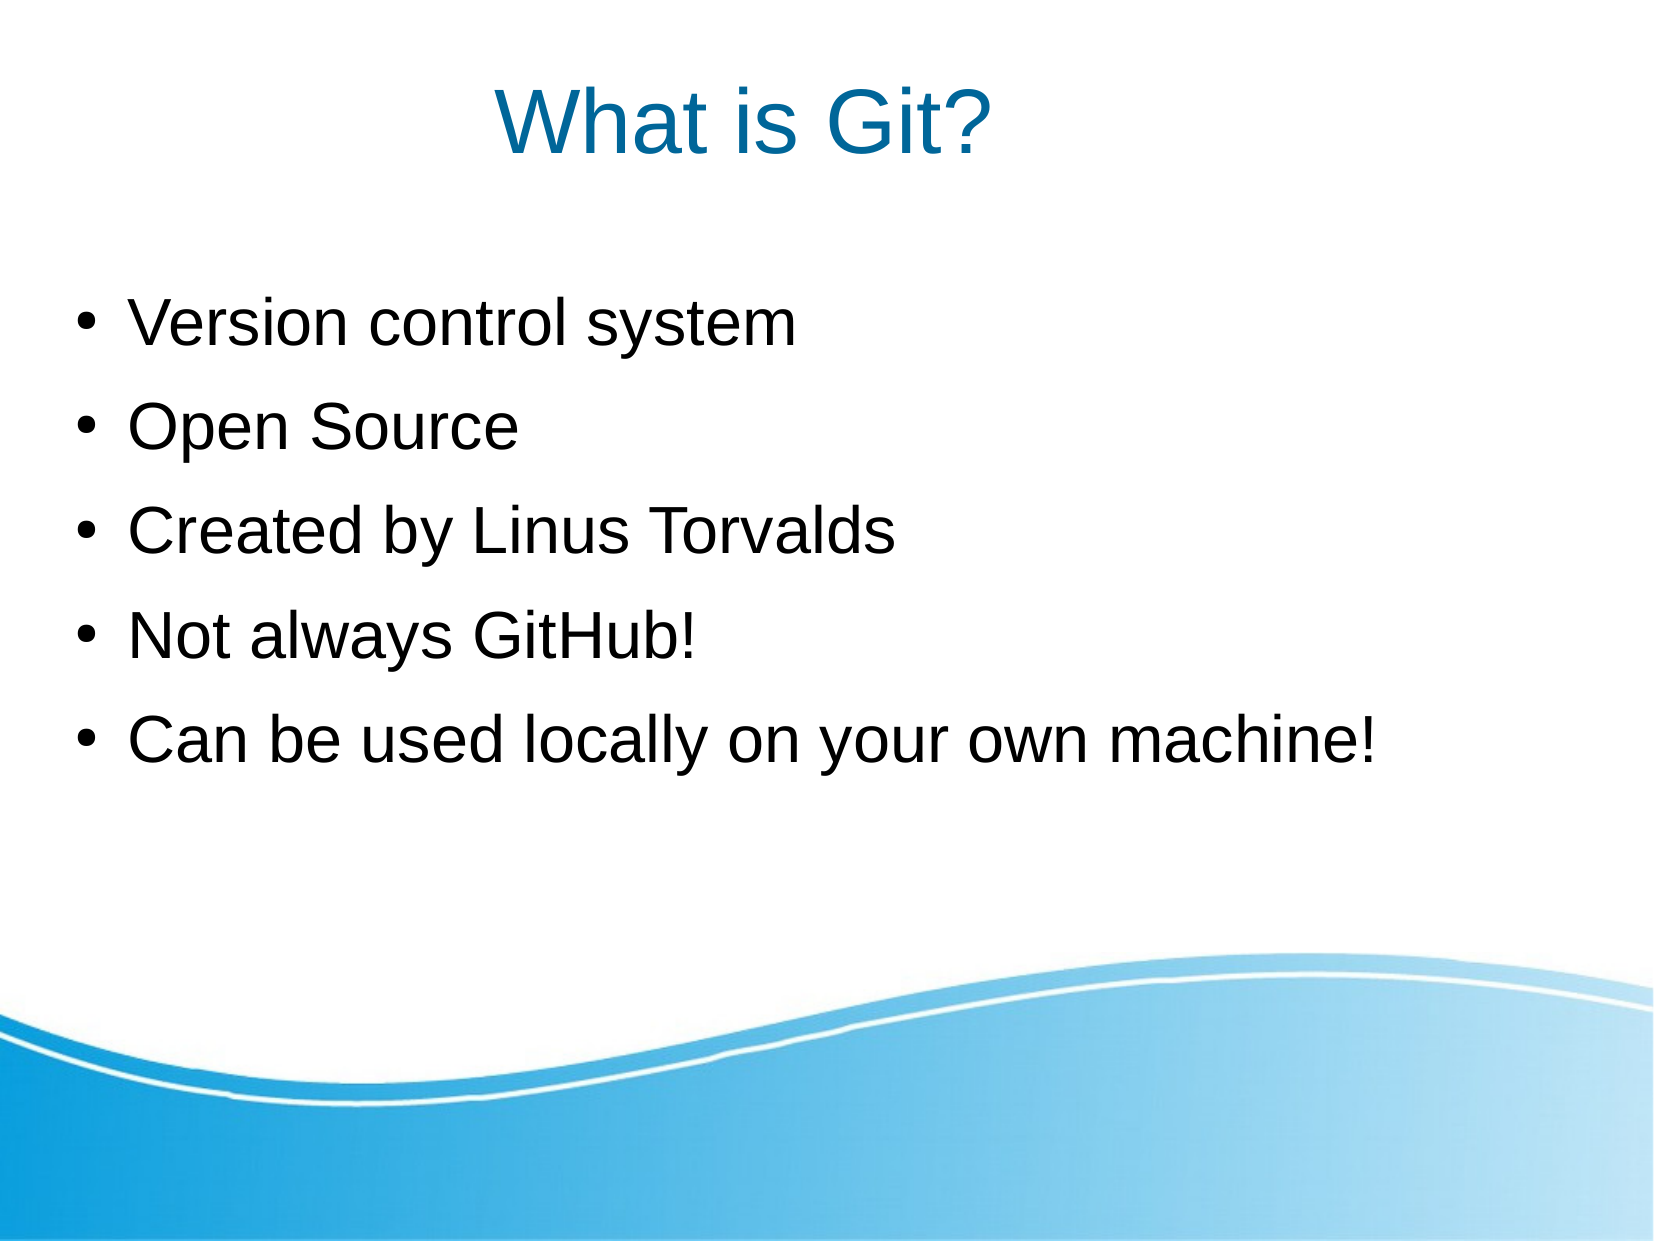

# What is Git?
Version control system
Open Source
Created by Linus Torvalds
Not always GitHub!
Can be used locally on your own machine!